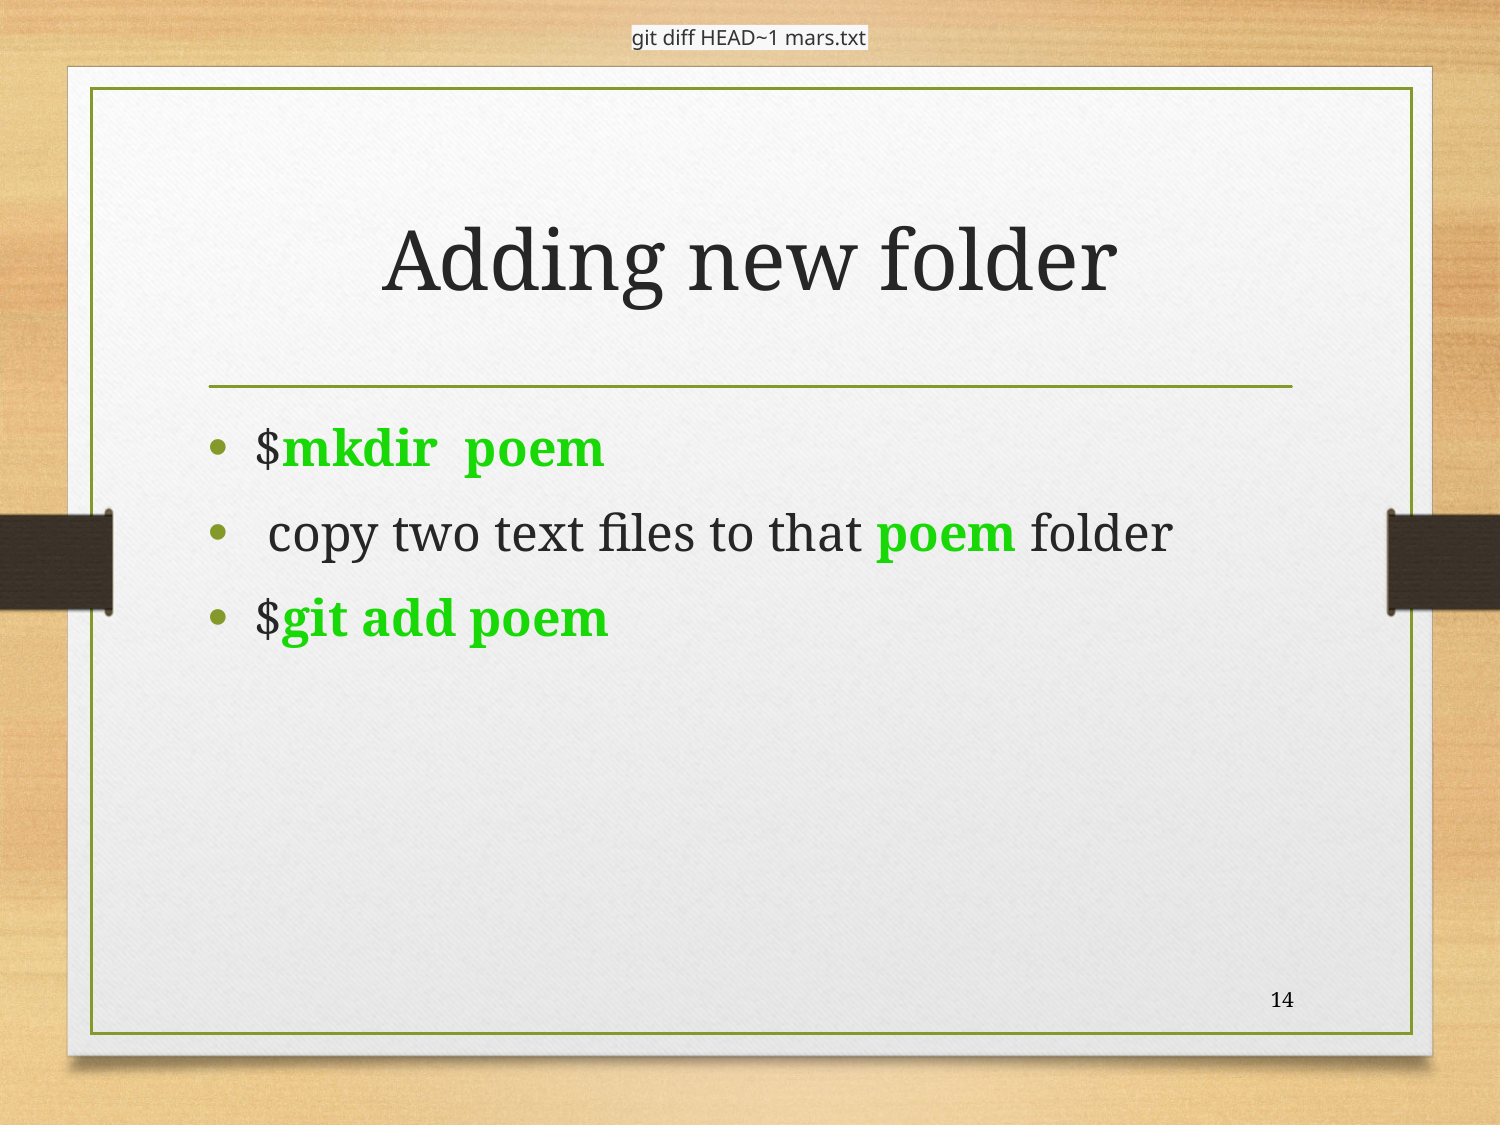

git diff HEAD~1 mars.txt
# Adding new folder
$mkdir poem
 copy two text files to that poem folder
$git add poem